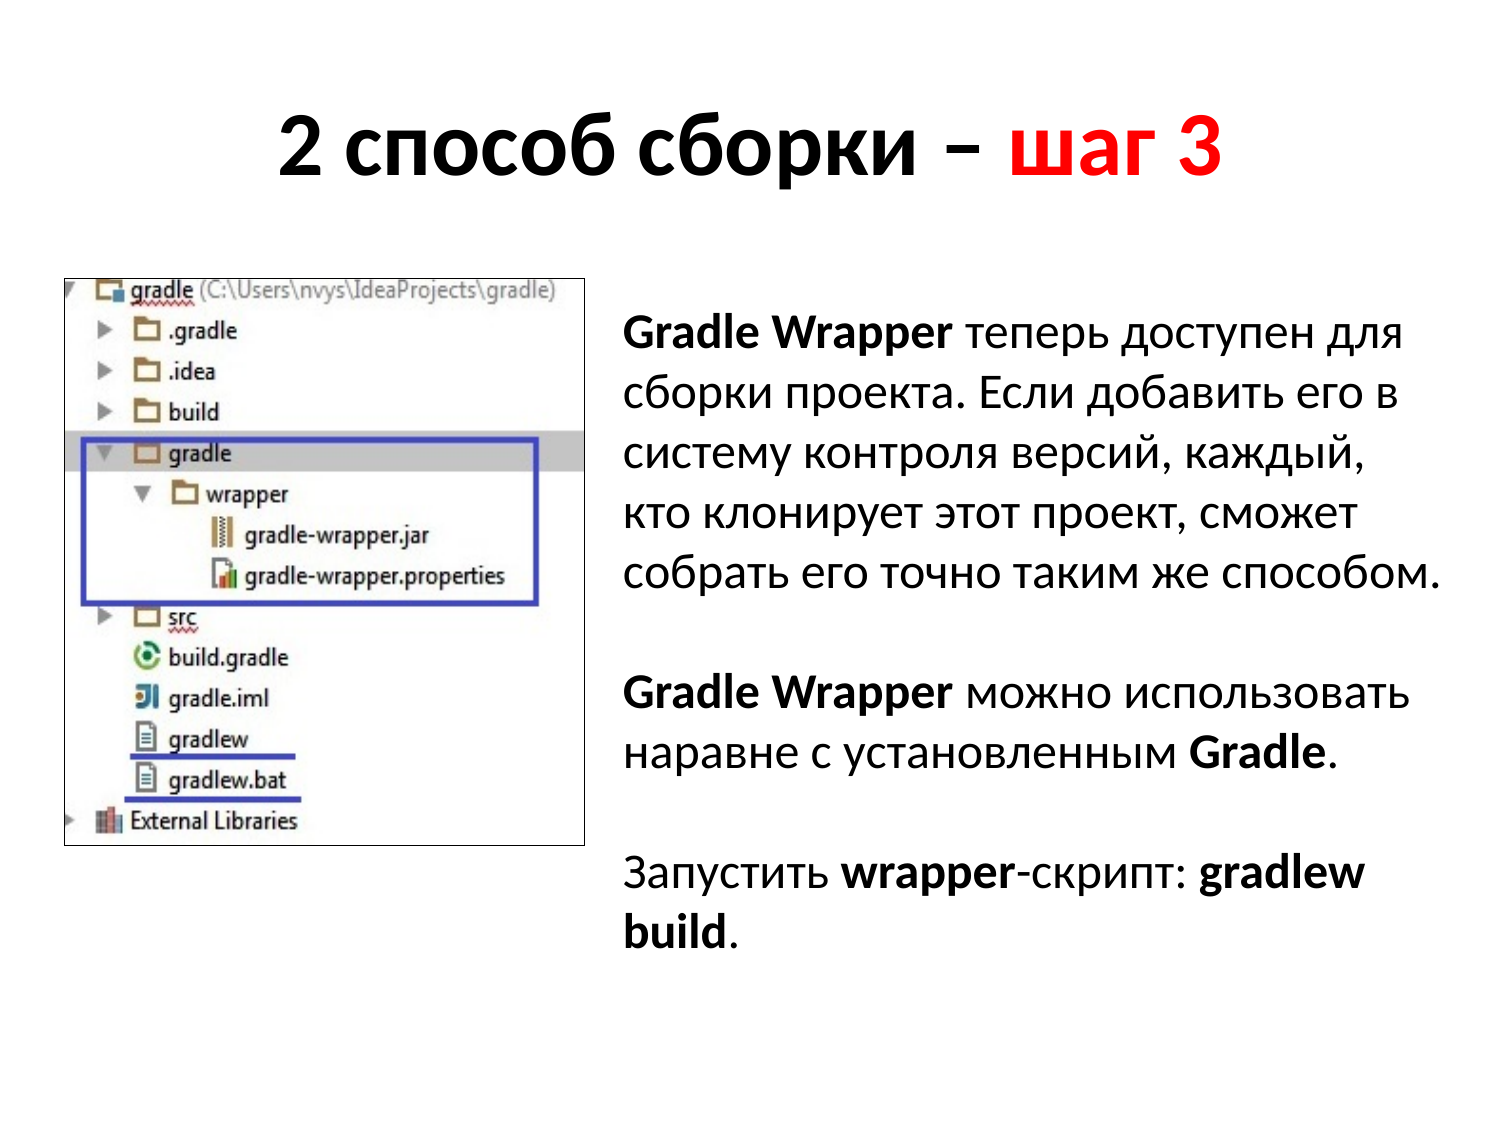

# 2 способ сборки – шаг 3
Gradle Wrapper теперь доступен для сборки проекта. Если добавить его в систему контроля версий, каждый, кто клонирует этот проект, сможет собрать его точно таким же способом.
Gradle Wrapper можно использовать наравне с установленным Gradle.
Запустить wrapper-скрипт: gradlew build.